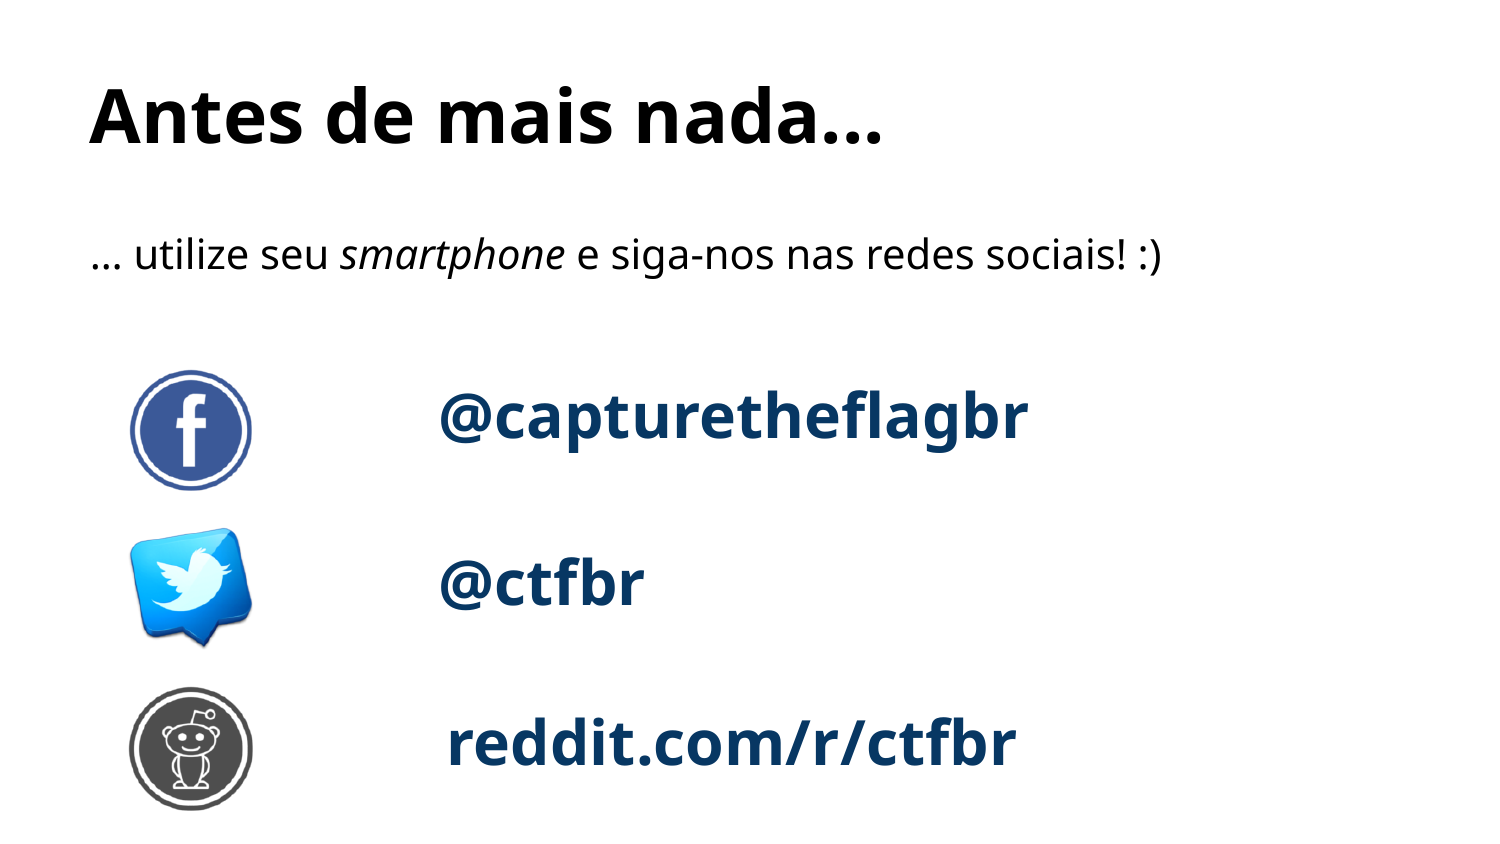

Antes de mais nada...
… utilize seu smartphone e siga-nos nas redes sociais! :)
@capturetheflagbr
@ctfbr
reddit.com/r/ctfbr